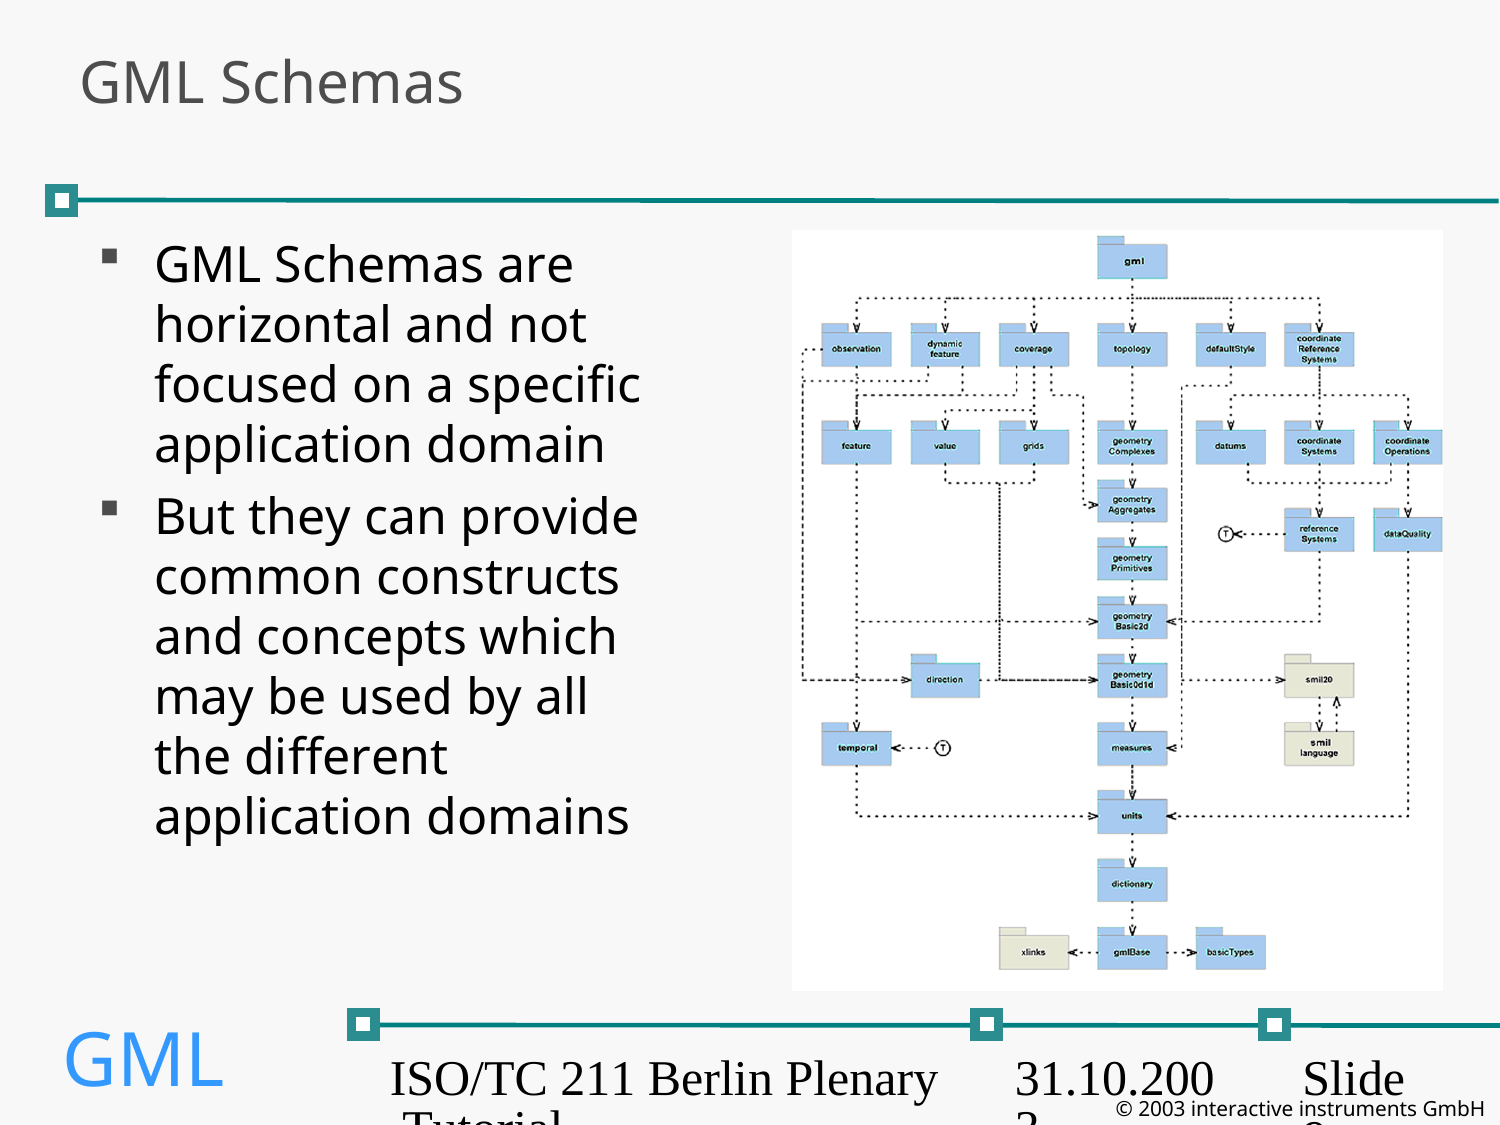

# GML Schemas
GML Schemas are horizontal and not focused on a specific application domain
But they can provide common constructs and concepts which may be used by all the different application domains
ISO/TC 211 Berlin Plenary Tutorial
31.10.2003
9